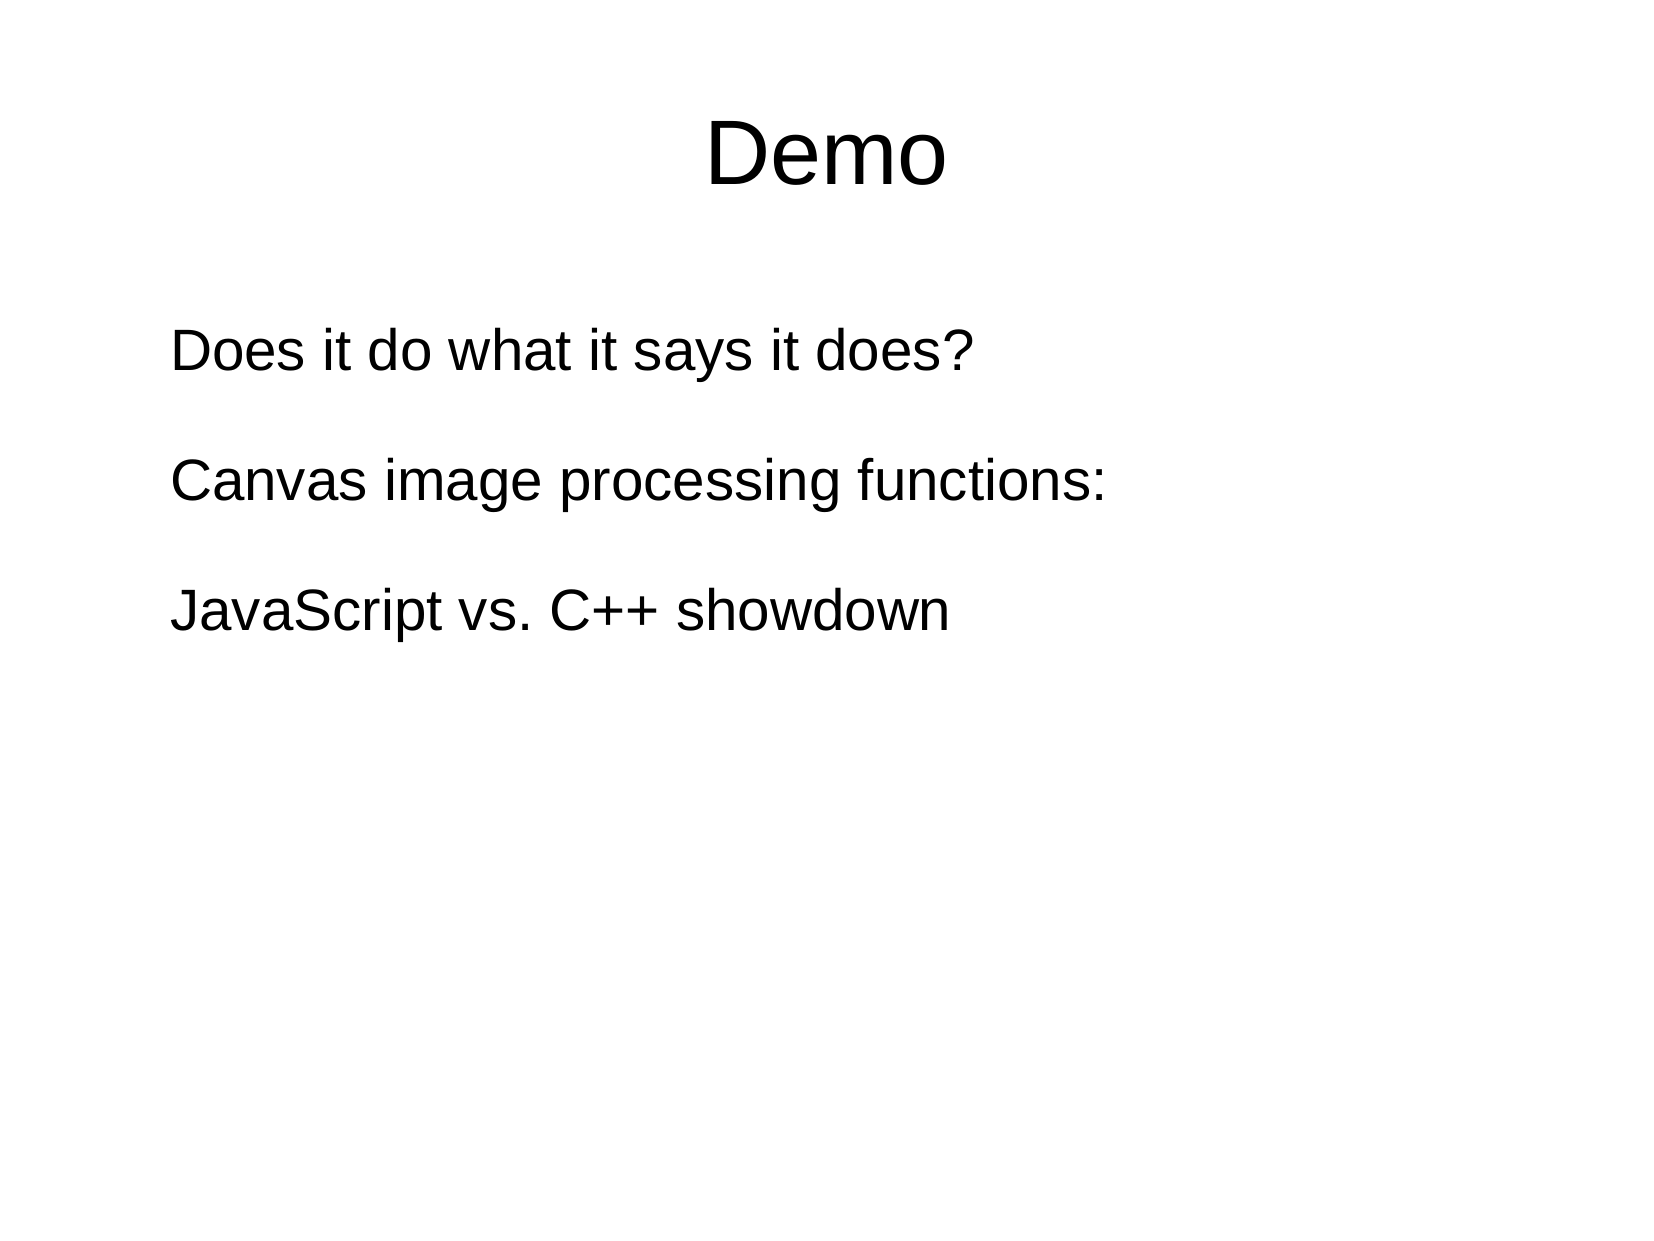

# Demo
Does it do what it says it does?
Canvas image processing functions:
JavaScript vs. C++ showdown